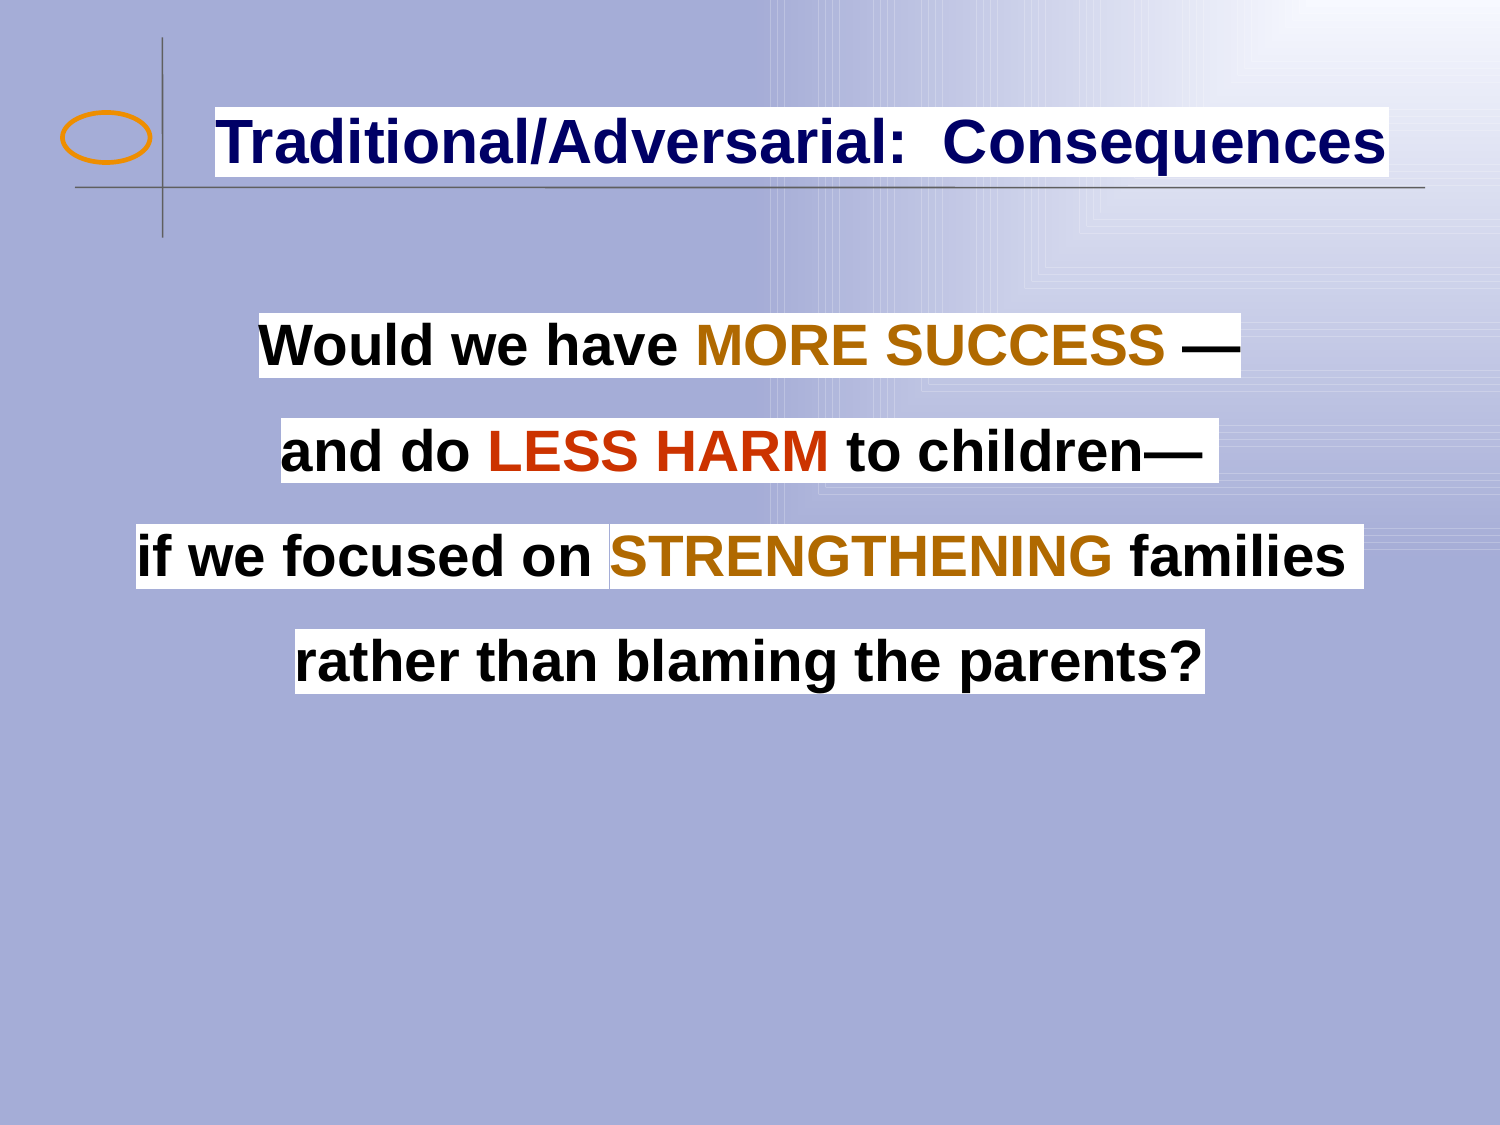

# Traditional/Adversarial: Consequences
Would we have MORE SUCCESS —
and do LESS HARM to children—
if we focused on STRENGTHENING families
rather than blaming the parents?